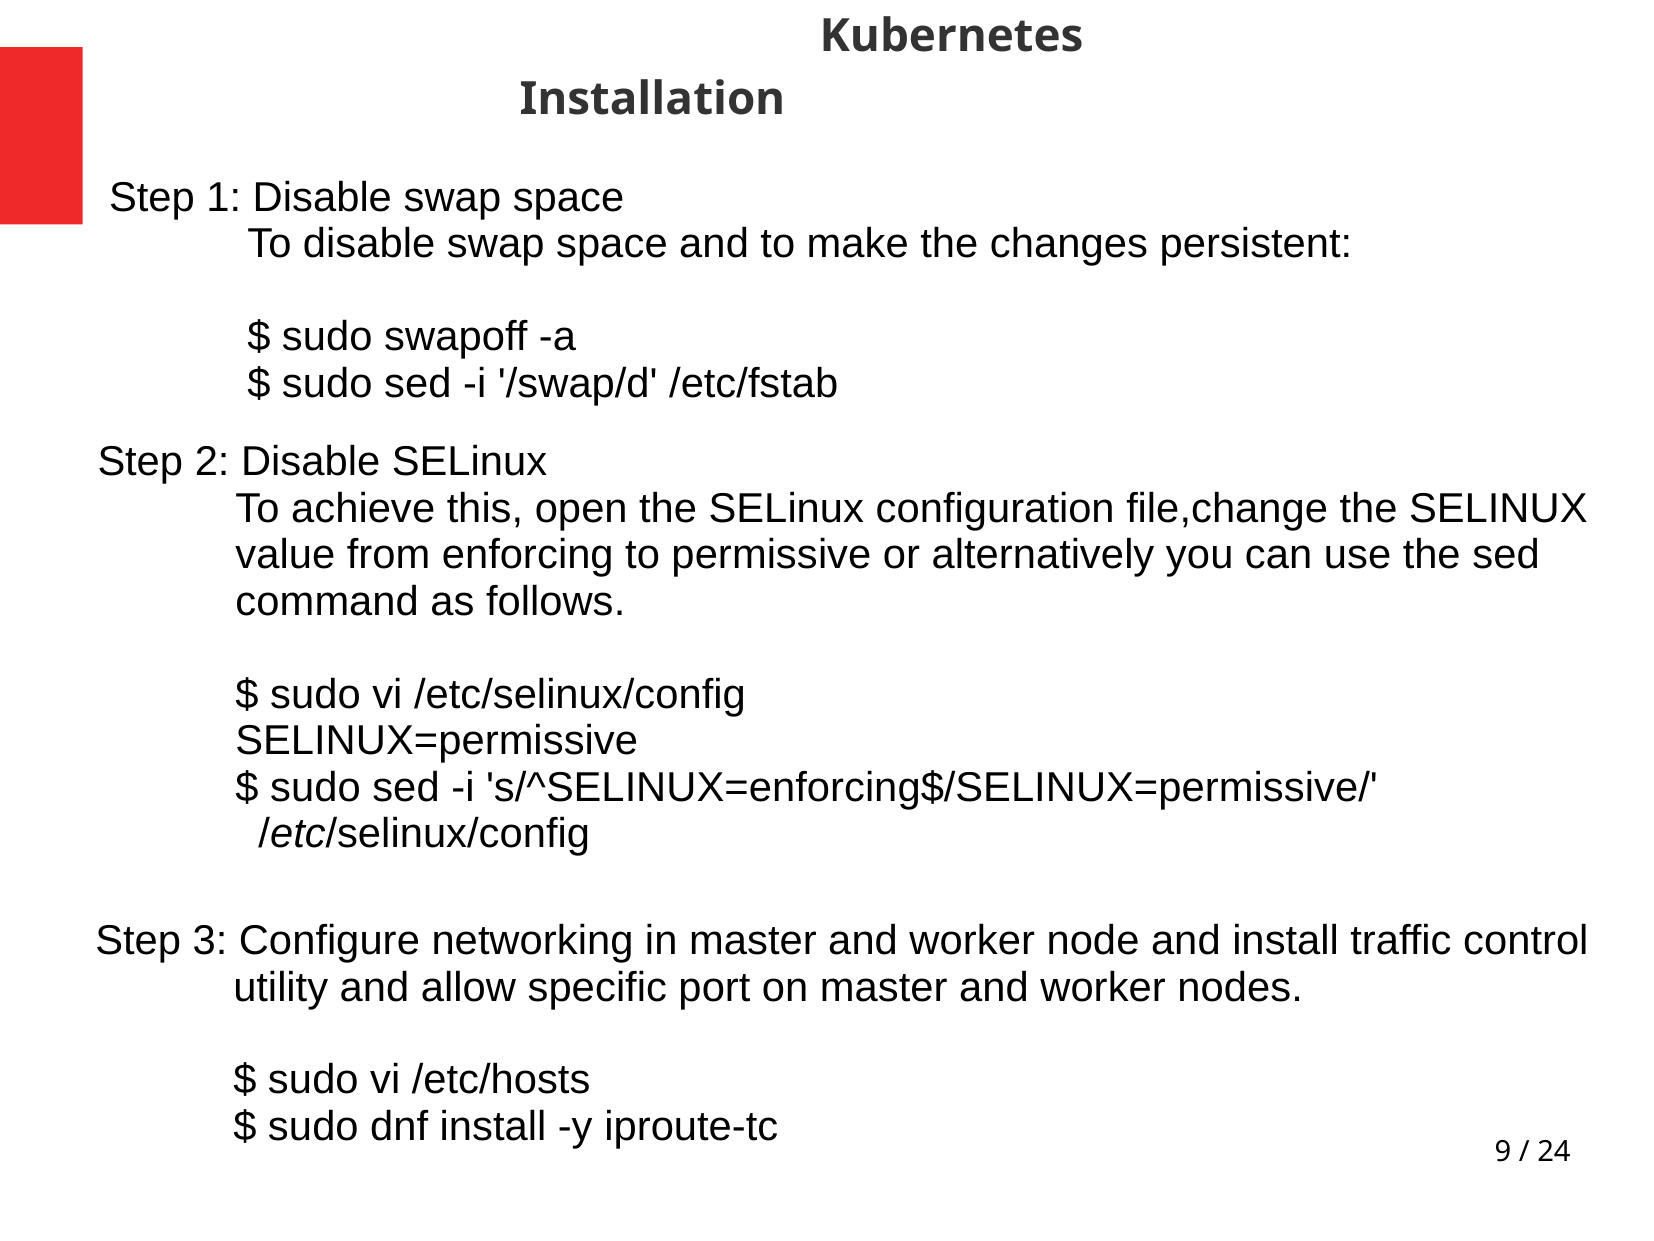

# Kubernetes Installation
Step 1: Disable swap space
 To disable swap space and to make the changes persistent:
 $ sudo swapoff -a
 $ sudo sed -i '/swap/d' /etc/fstab
Step 2: Disable SELinux
 To achieve this, open the SELinux configuration file,change the SELINUX value from enforcing to permissive or alternatively you can use the sed command as follows.
 $ sudo vi /etc/selinux/config
 SELINUX=permissive
 $ sudo sed -i 's/^SELINUX=enforcing$/SELINUX=permissive/'
 /etc/selinux/config
Step 3: Configure networking in master and worker node and install traffic control
 utility and allow specific port on master and worker nodes.
 $ sudo vi /etc/hosts
 $ sudo dnf install -y iproute-tc
9